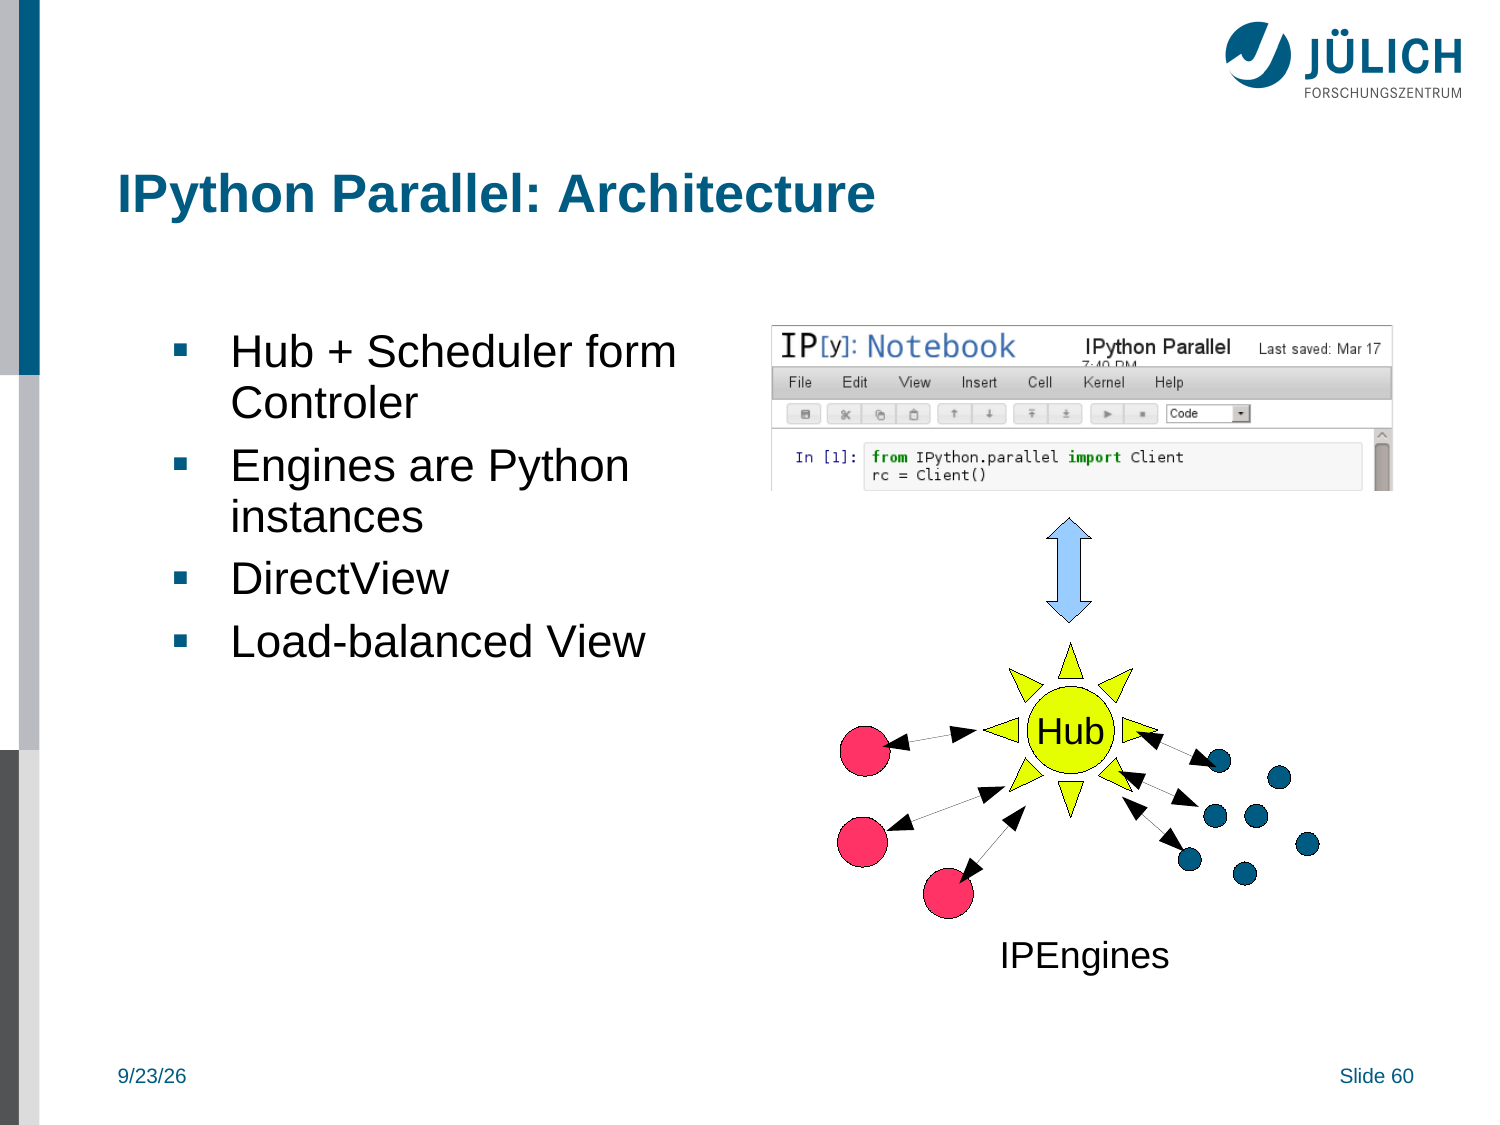

# IPython Parallel: Architecture
Hub + Scheduler form Controler
Engines are Python instances
DirectView
Load-balanced View
Hub
IPEngines